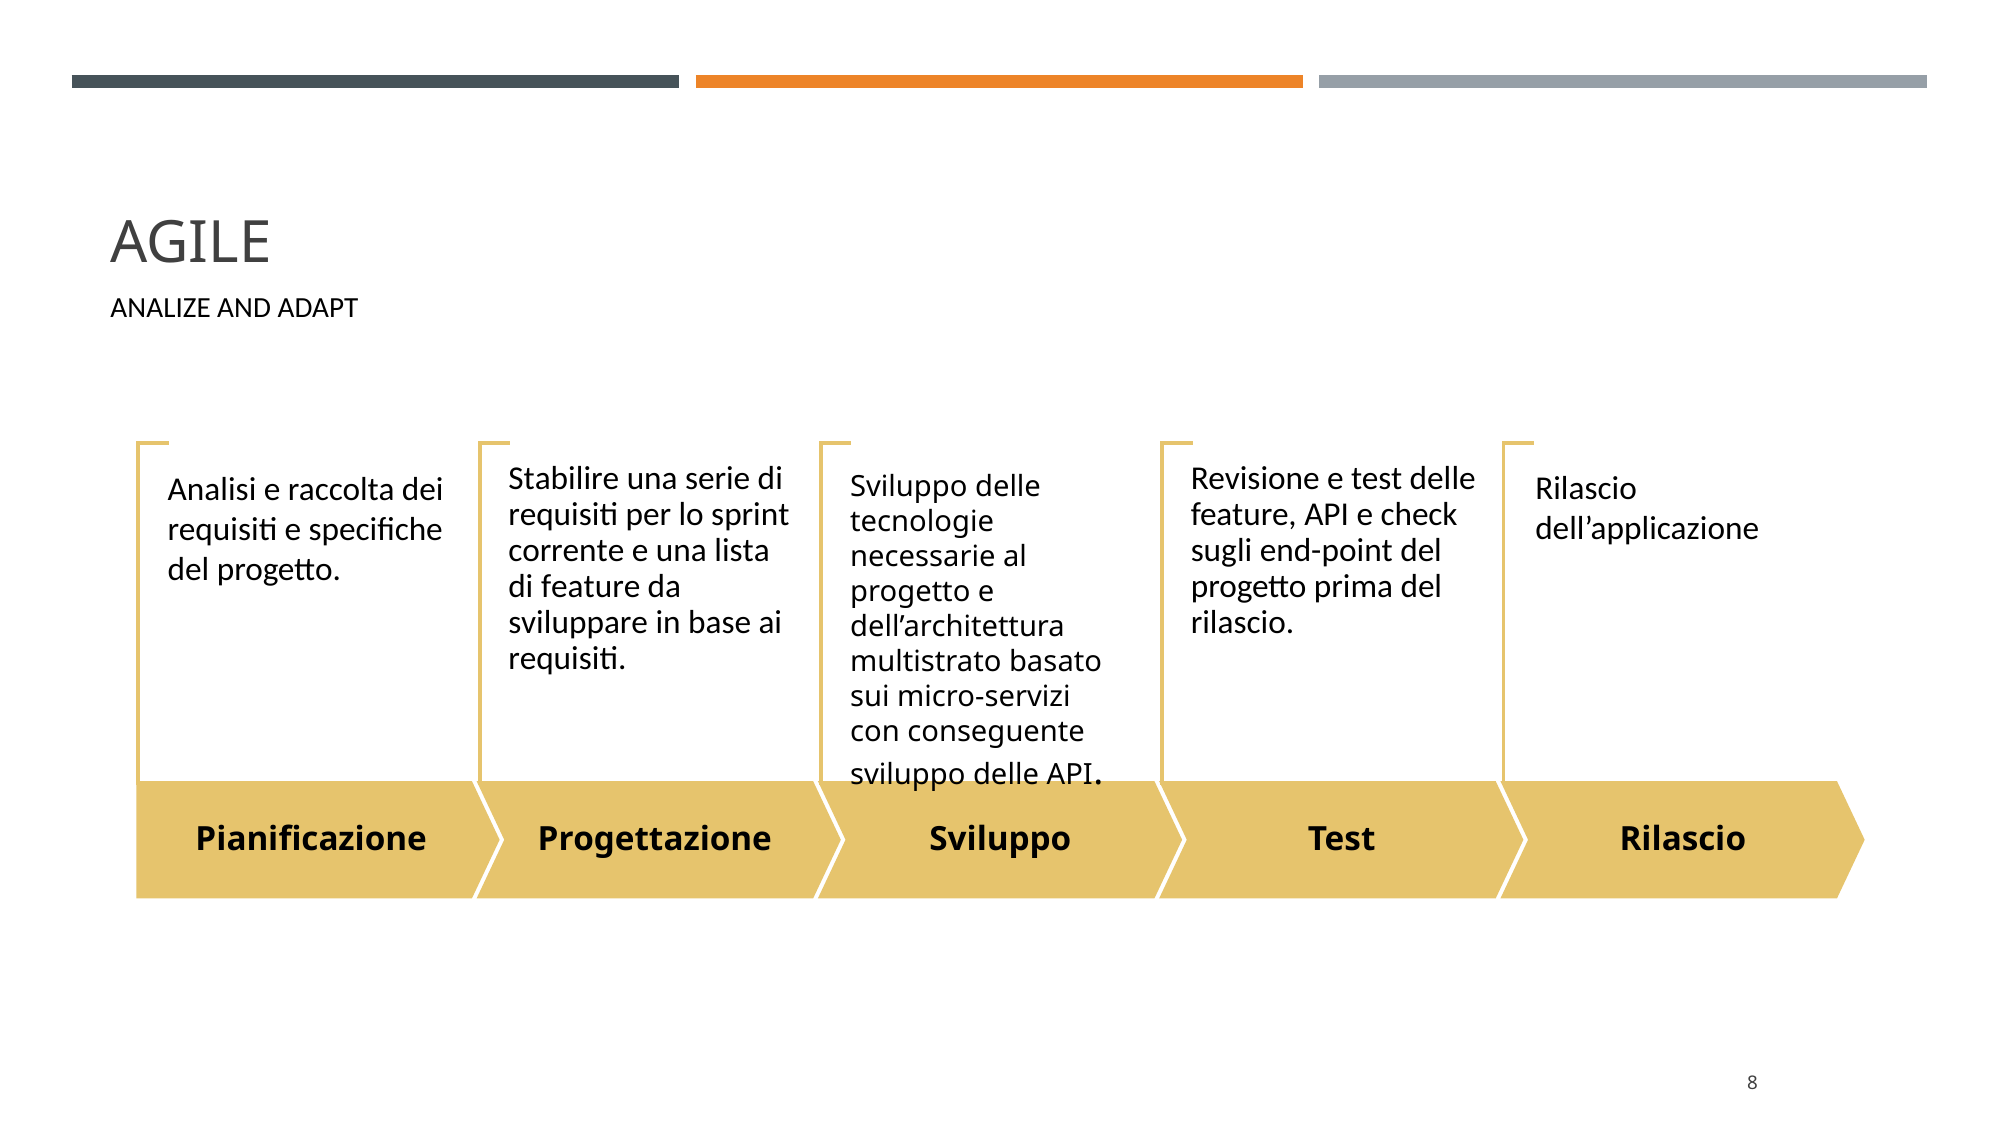

# agile
ANALIZE AND ADAPT
Stabilire una serie di requisiti per lo sprint corrente e una lista di feature da sviluppare in base ai requisiti.
Revisione e test delle feature, API e check sugli end-point del progetto prima del rilascio.
Pianificazione
Progettazione
Sviluppo
Test
Rilascio
Rilascio dell’applicazione
Analisi e raccolta dei requisiti e specifiche del progetto.
Sviluppo delle tecnologie necessarie al progetto e dell’architettura multistrato basato sui micro-servizi con conseguente sviluppo delle API.